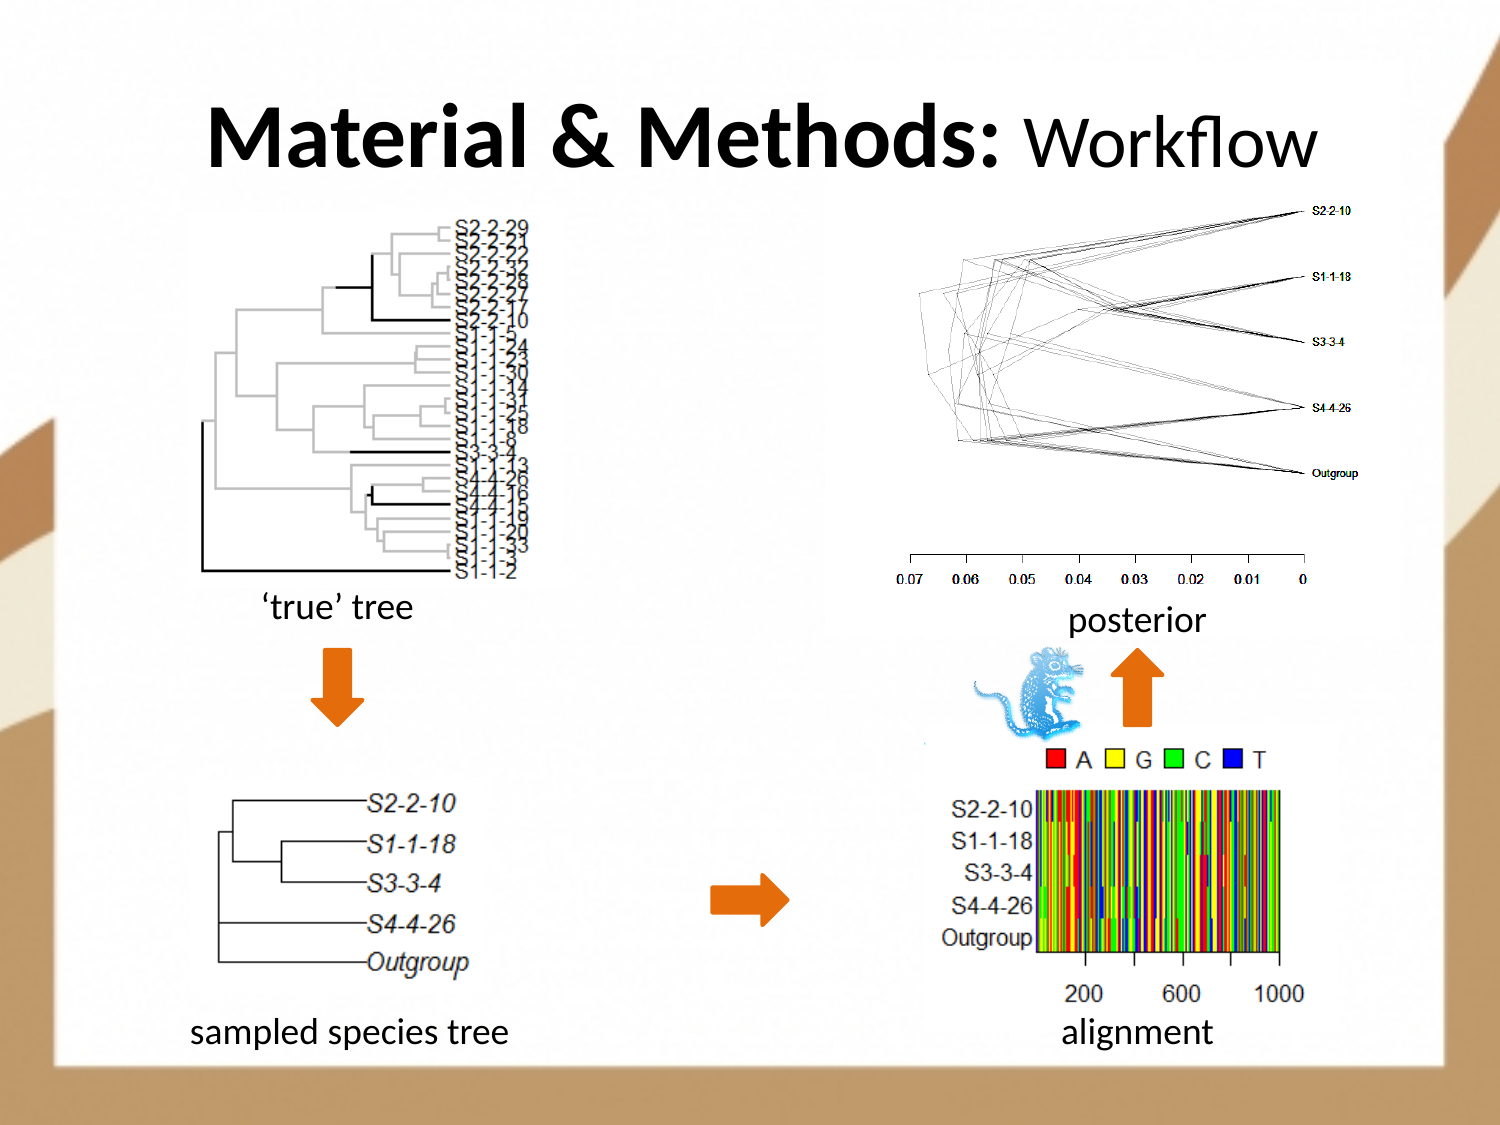

Material & Methods: Workflow
#
‘true’ tree
posterior
sampled species tree
alignment